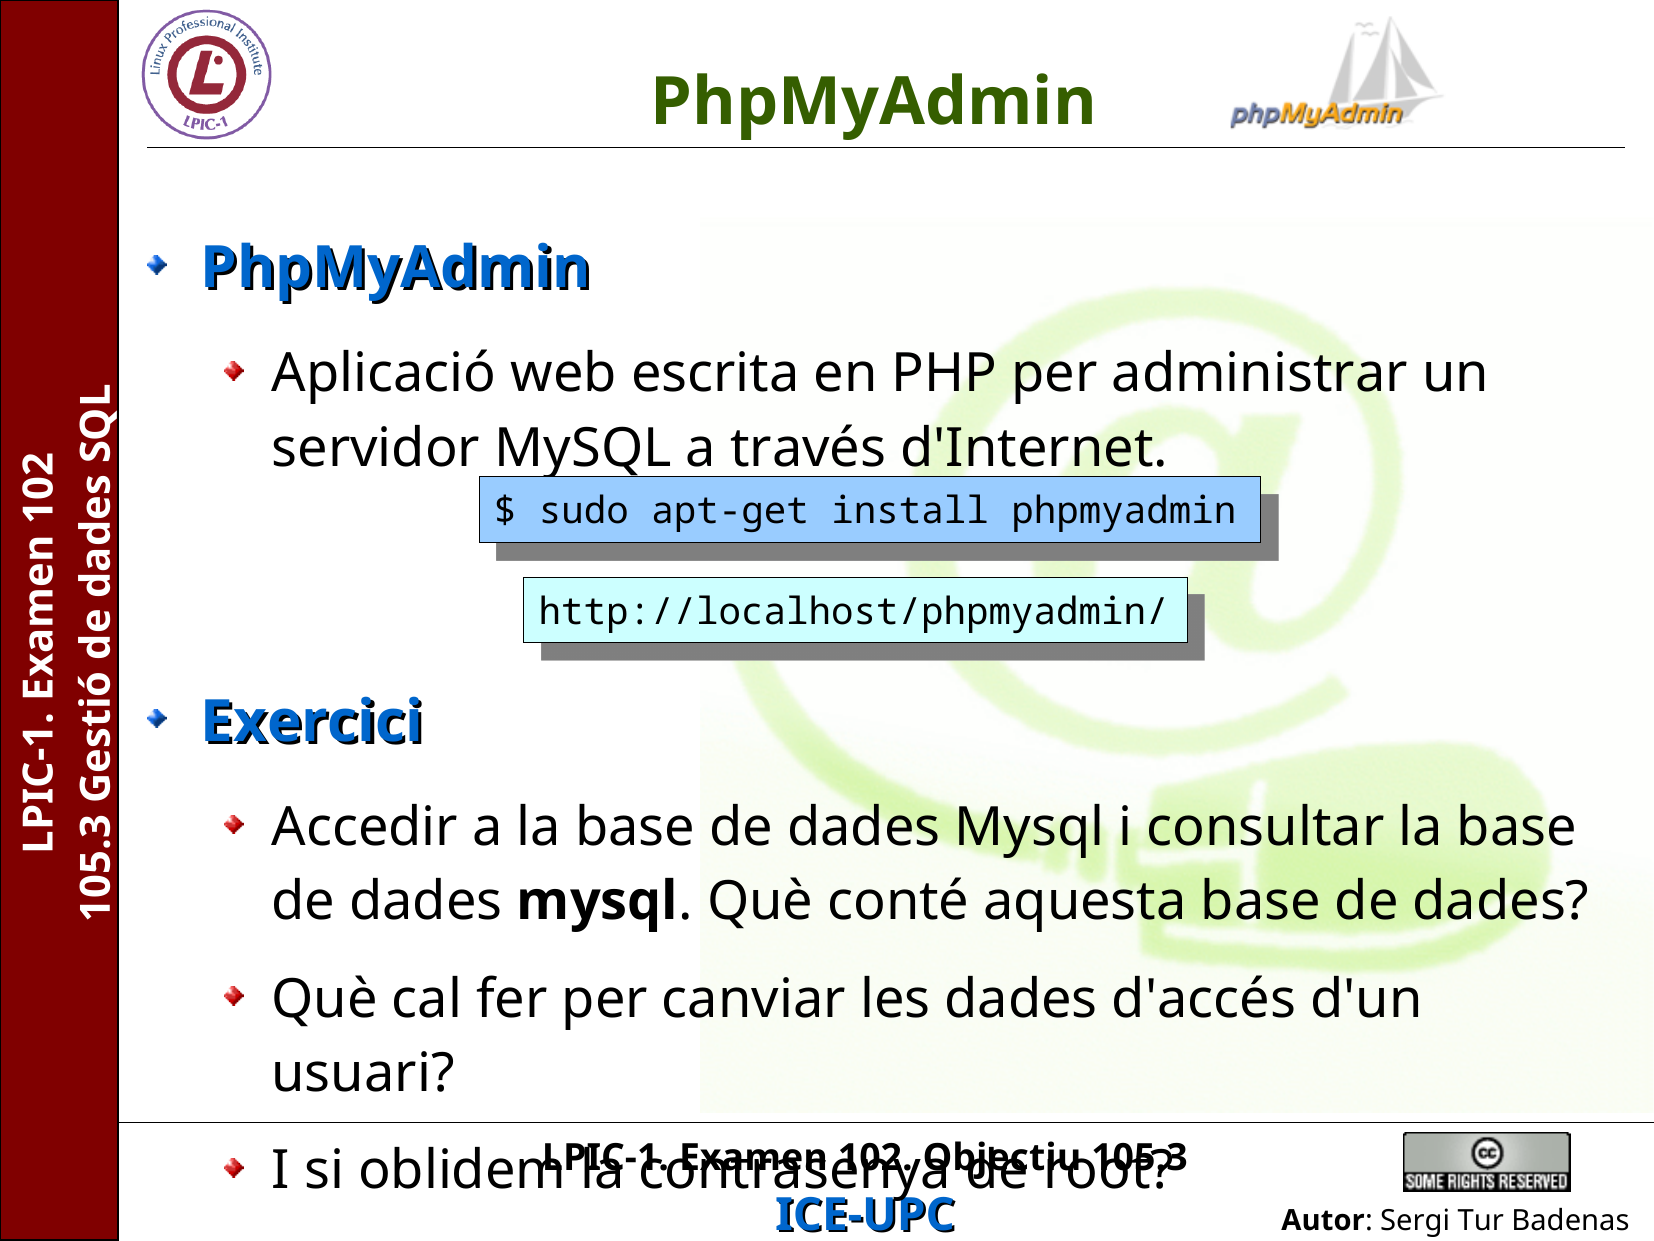

# PhpMyAdmin
PhpMyAdmin
Aplicació web escrita en PHP per administrar un servidor MySQL a través d'Internet.
Exercici
Accedir a la base de dades Mysql i consultar la base de dades mysql. Què conté aquesta base de dades?
Què cal fer per canviar les dades d'accés d'un usuari?
I si oblidem la contrasenya de root?
$ sudo apt-get install phpmyadmin
http://localhost/phpmyadmin/